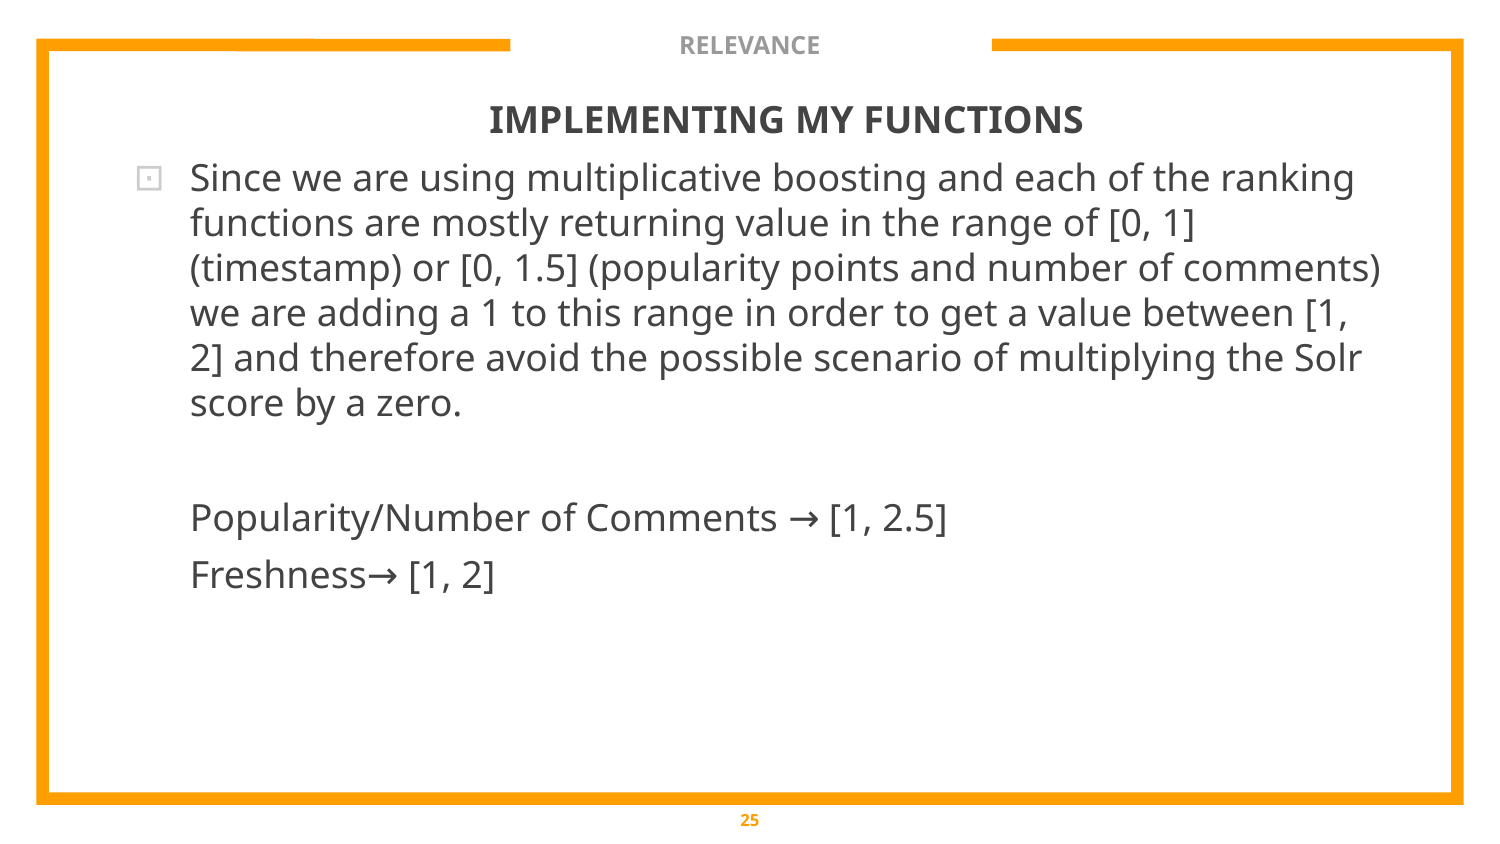

# RELEVANCE
IMPLEMENTING MY FUNCTIONS
Since we are using multiplicative boosting and each of the ranking functions are mostly returning value in the range of [0, 1] (timestamp) or [0, 1.5] (popularity points and number of comments) we are adding a 1 to this range in order to get a value between [1, 2] and therefore avoid the possible scenario of multiplying the Solr score by a zero.
	Popularity/Number of Comments → [1, 2.5]
	Freshness→ [1, 2]